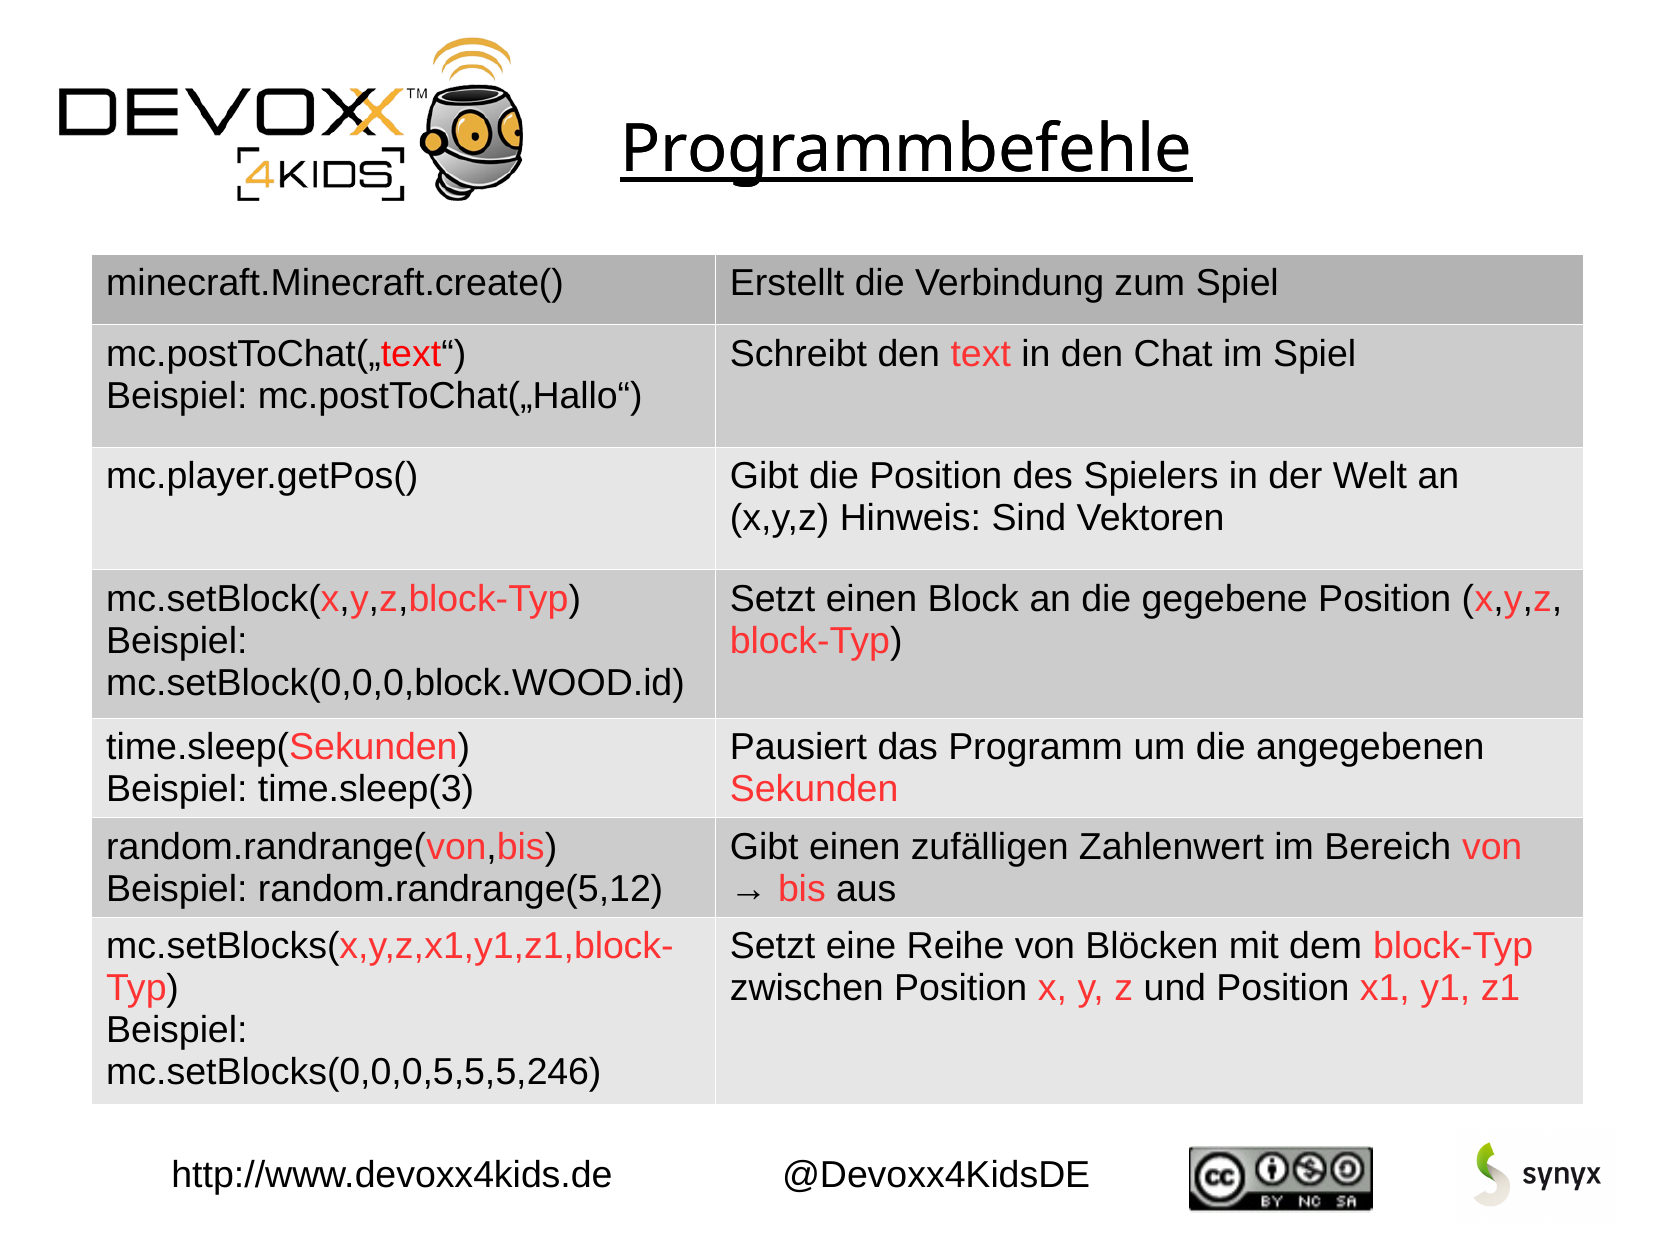

#
Programmbefehle
Programmbefehle
| minecraft.Minecraft.create() | Erstellt die Verbindung zum Spiel |
| --- | --- |
| mc.postToChat(„text“) Beispiel: mc.postToChat(„Hallo“) | Schreibt den text in den Chat im Spiel |
| mc.player.getPos() | Gibt die Position des Spielers in der Welt an (x,y,z) Hinweis: Sind Vektoren |
| mc.setBlock(x,y,z,block-Typ) Beispiel: mc.setBlock(0,0,0,block.WOOD.id) | Setzt einen Block an die gegebene Position (x,y,z, block-Typ) |
| time.sleep(Sekunden) Beispiel: time.sleep(3) | Pausiert das Programm um die angegebenen Sekunden |
| random.randrange(von,bis) Beispiel: random.randrange(5,12) | Gibt einen zufälligen Zahlenwert im Bereich von → bis aus |
| mc.setBlocks(x,y,z,x1,y1,z1,block-Typ) Beispiel: mc.setBlocks(0,0,0,5,5,5,246) | Setzt eine Reihe von Blöcken mit dem block-Typ zwischen Position x, y, z und Position x1, y1, z1 |